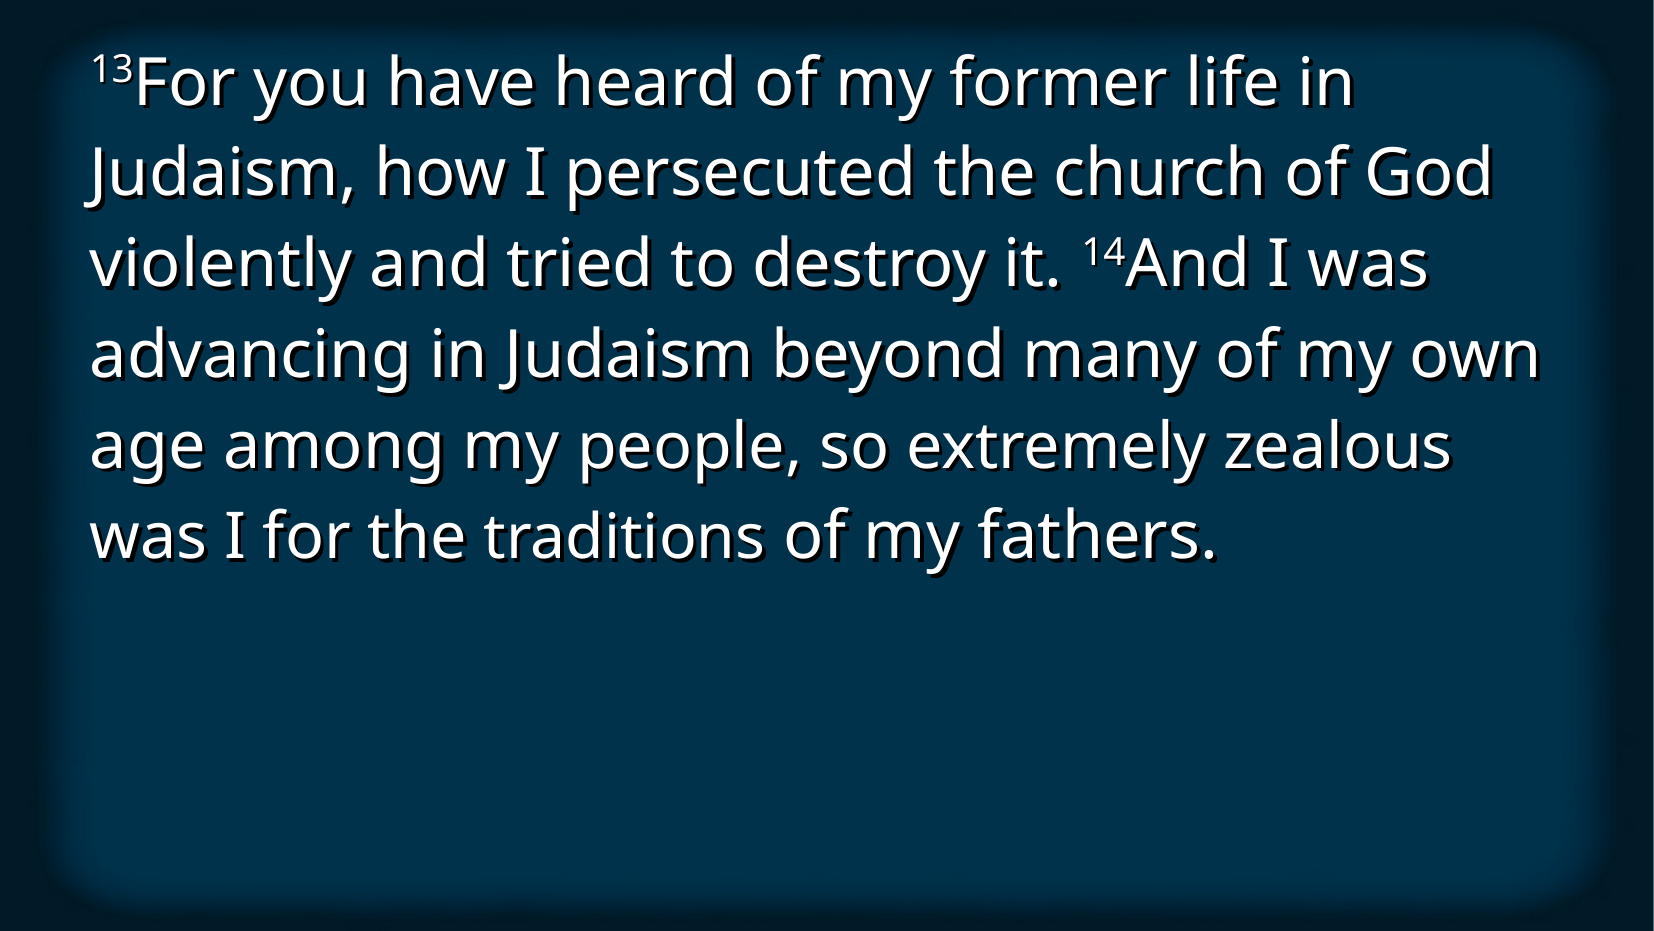

13For you have heard of my former life in Judaism, how I persecuted the church of God violently and tried to destroy it. 14And I was advancing in Judaism beyond many of my own age among my people, so extremely zealous was I for the traditions of my fathers.